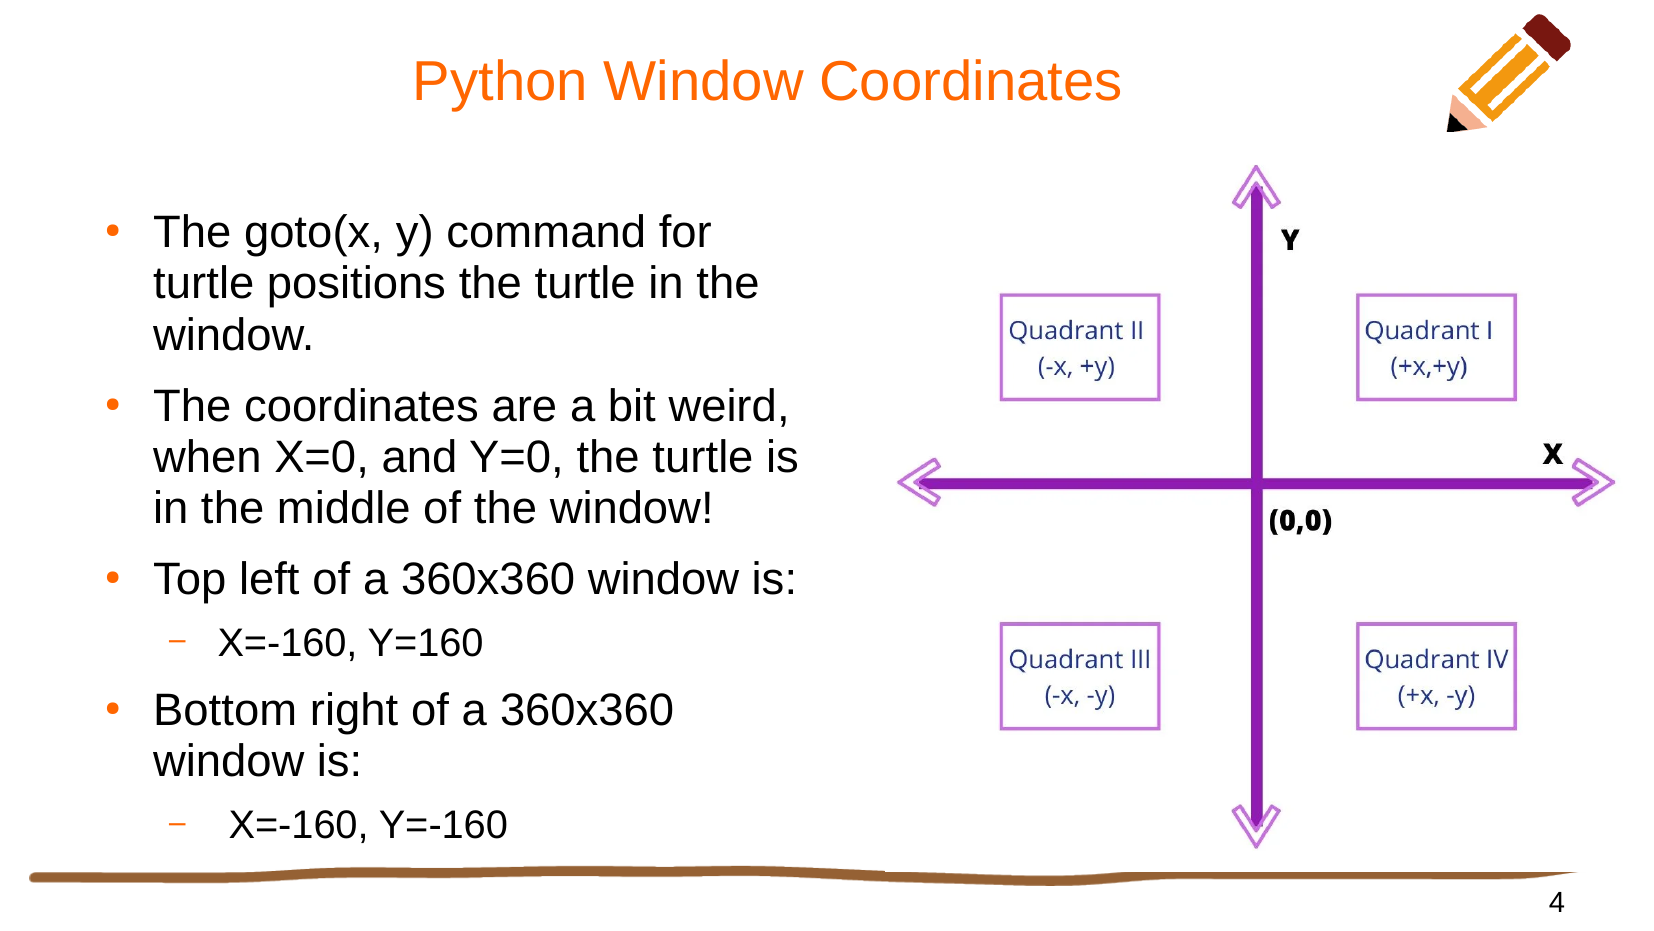

# Python Window Coordinates
The goto(x, y) command for turtle positions the turtle in the window.
The coordinates are a bit weird, when X=0, and Y=0, the turtle is in the middle of the window!
Top left of a 360x360 window is:
X=-160, Y=160
Bottom right of a 360x360 window is:
 X=-160, Y=-160
4